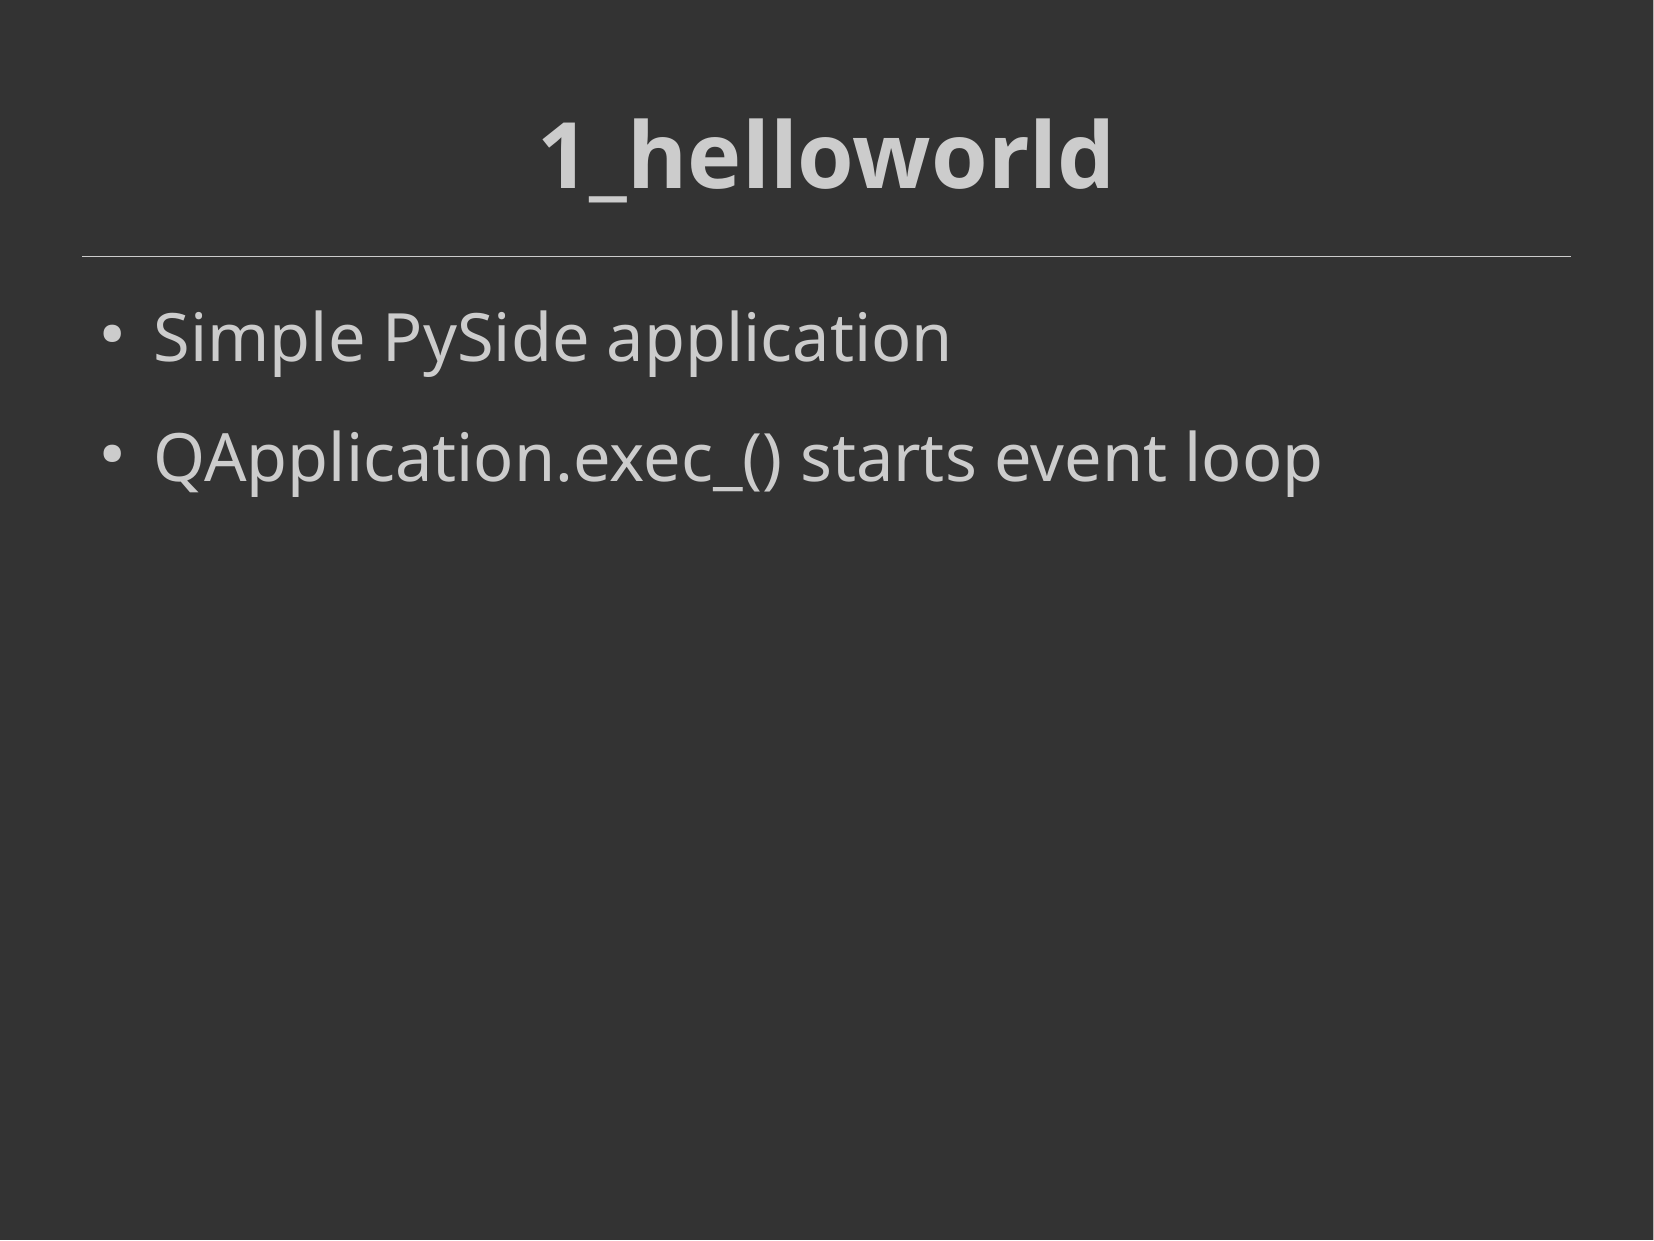

# 1_helloworld
Simple PySide application
QApplication.exec_() starts event loop